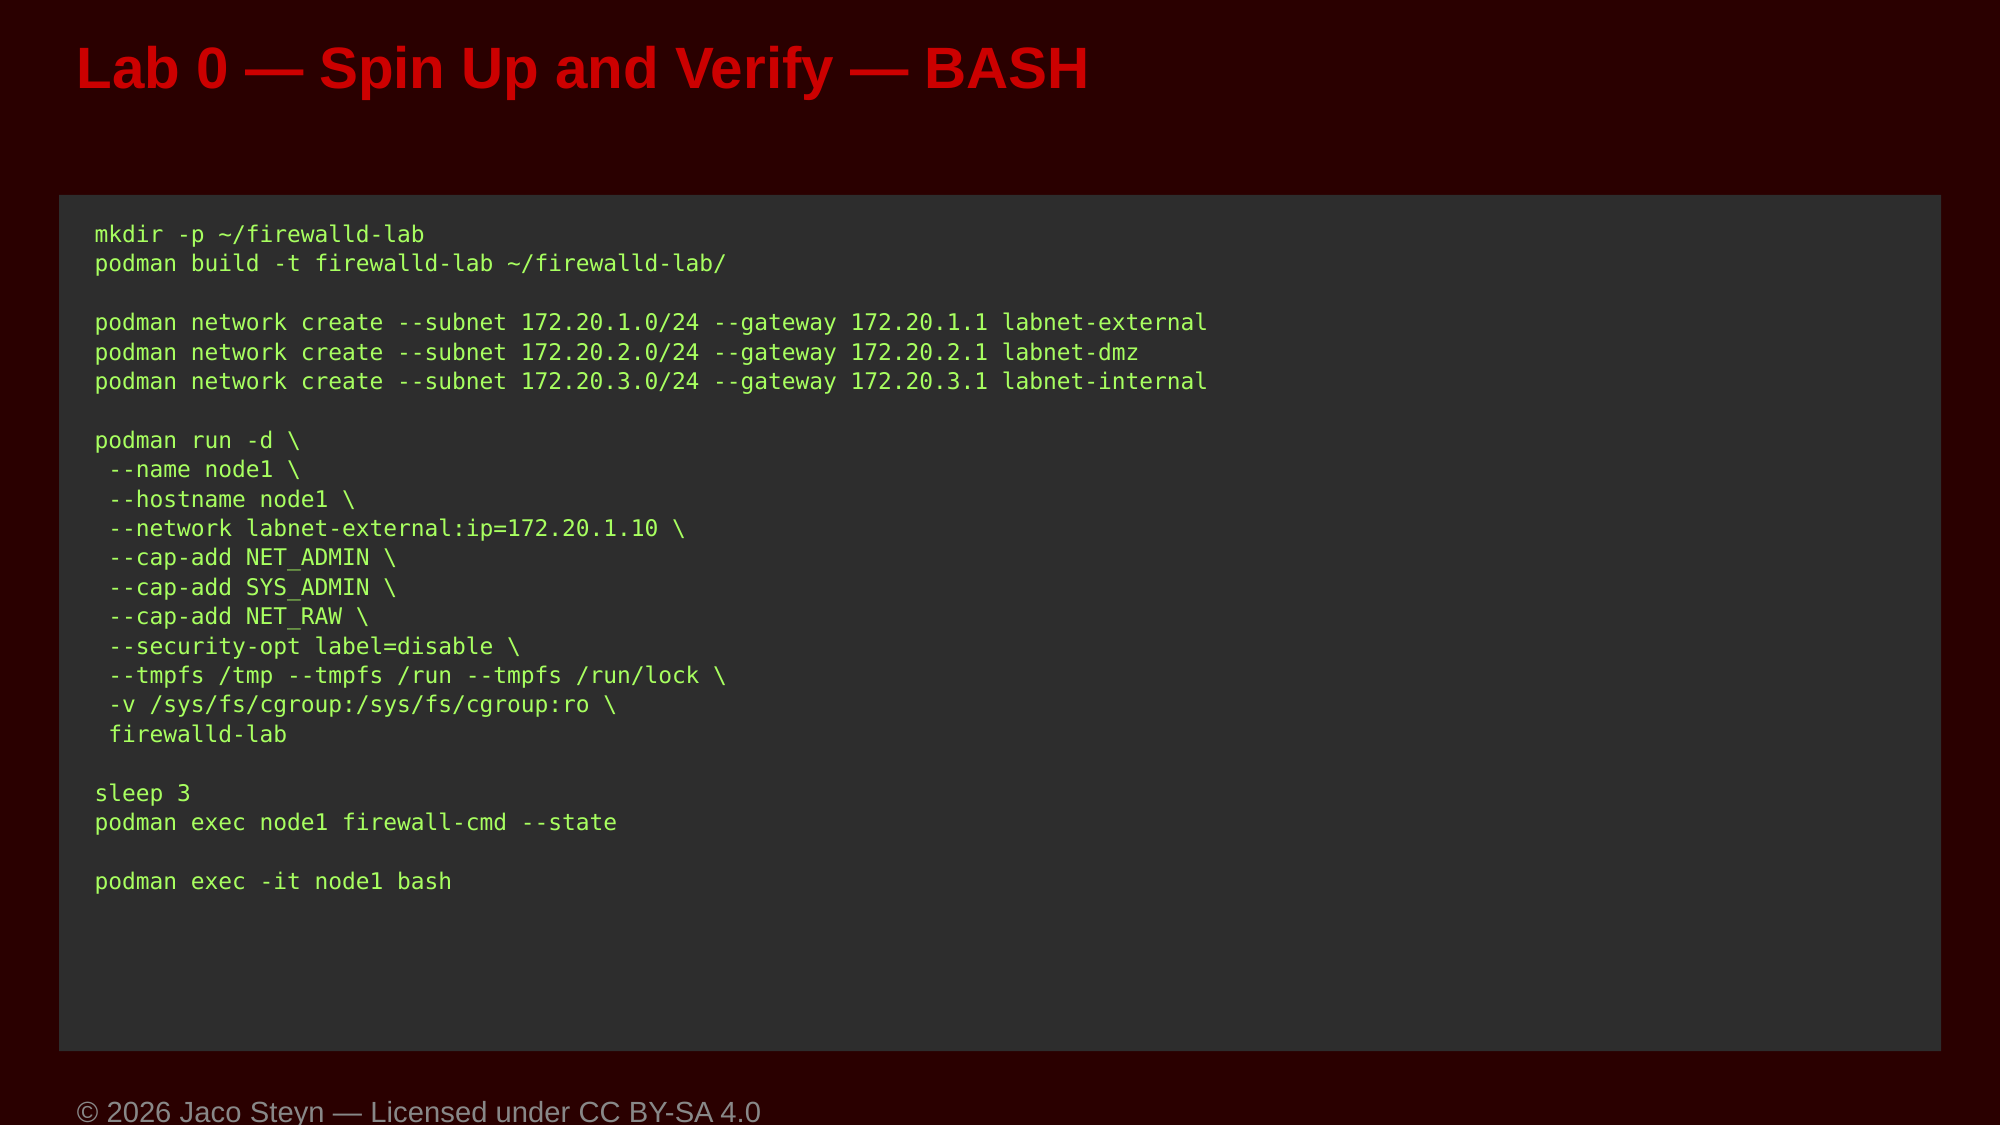

Lab 0 — Spin Up and Verify — BASH
mkdir -p ~/firewalld-lab
podman build -t firewalld-lab ~/firewalld-lab/
podman network create --subnet 172.20.1.0/24 --gateway 172.20.1.1 labnet-external
podman network create --subnet 172.20.2.0/24 --gateway 172.20.2.1 labnet-dmz
podman network create --subnet 172.20.3.0/24 --gateway 172.20.3.1 labnet-internal
podman run -d \
 --name node1 \
 --hostname node1 \
 --network labnet-external:ip=172.20.1.10 \
 --cap-add NET_ADMIN \
 --cap-add SYS_ADMIN \
 --cap-add NET_RAW \
 --security-opt label=disable \
 --tmpfs /tmp --tmpfs /run --tmpfs /run/lock \
 -v /sys/fs/cgroup:/sys/fs/cgroup:ro \
 firewalld-lab
sleep 3
podman exec node1 firewall-cmd --state
podman exec -it node1 bash
© 2026 Jaco Steyn — Licensed under CC BY-SA 4.0